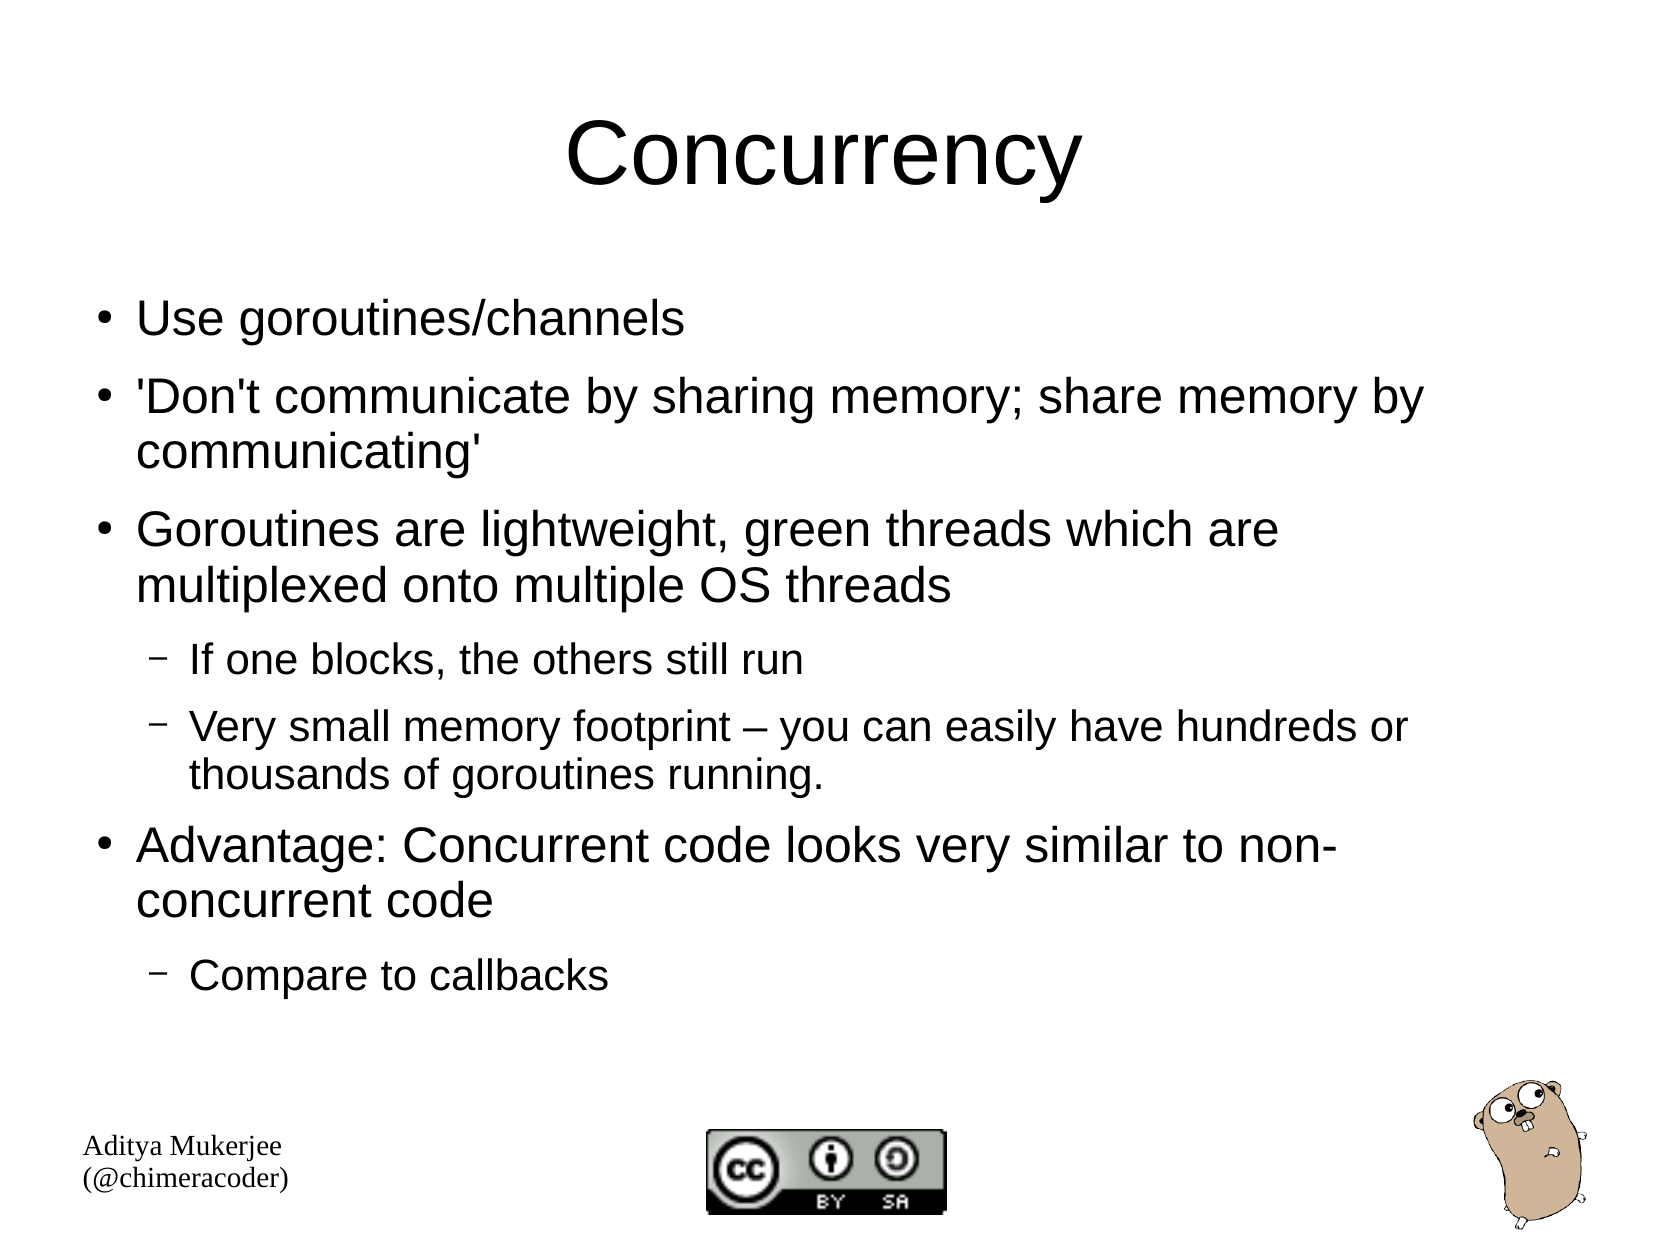

# Concurrency
Use goroutines/channels
'Don't communicate by sharing memory; share memory by communicating'
Goroutines are lightweight, green threads which are multiplexed onto multiple OS threads
If one blocks, the others still run
Very small memory footprint – you can easily have hundreds or thousands of goroutines running.
Advantage: Concurrent code looks very similar to non-concurrent code
Compare to callbacks